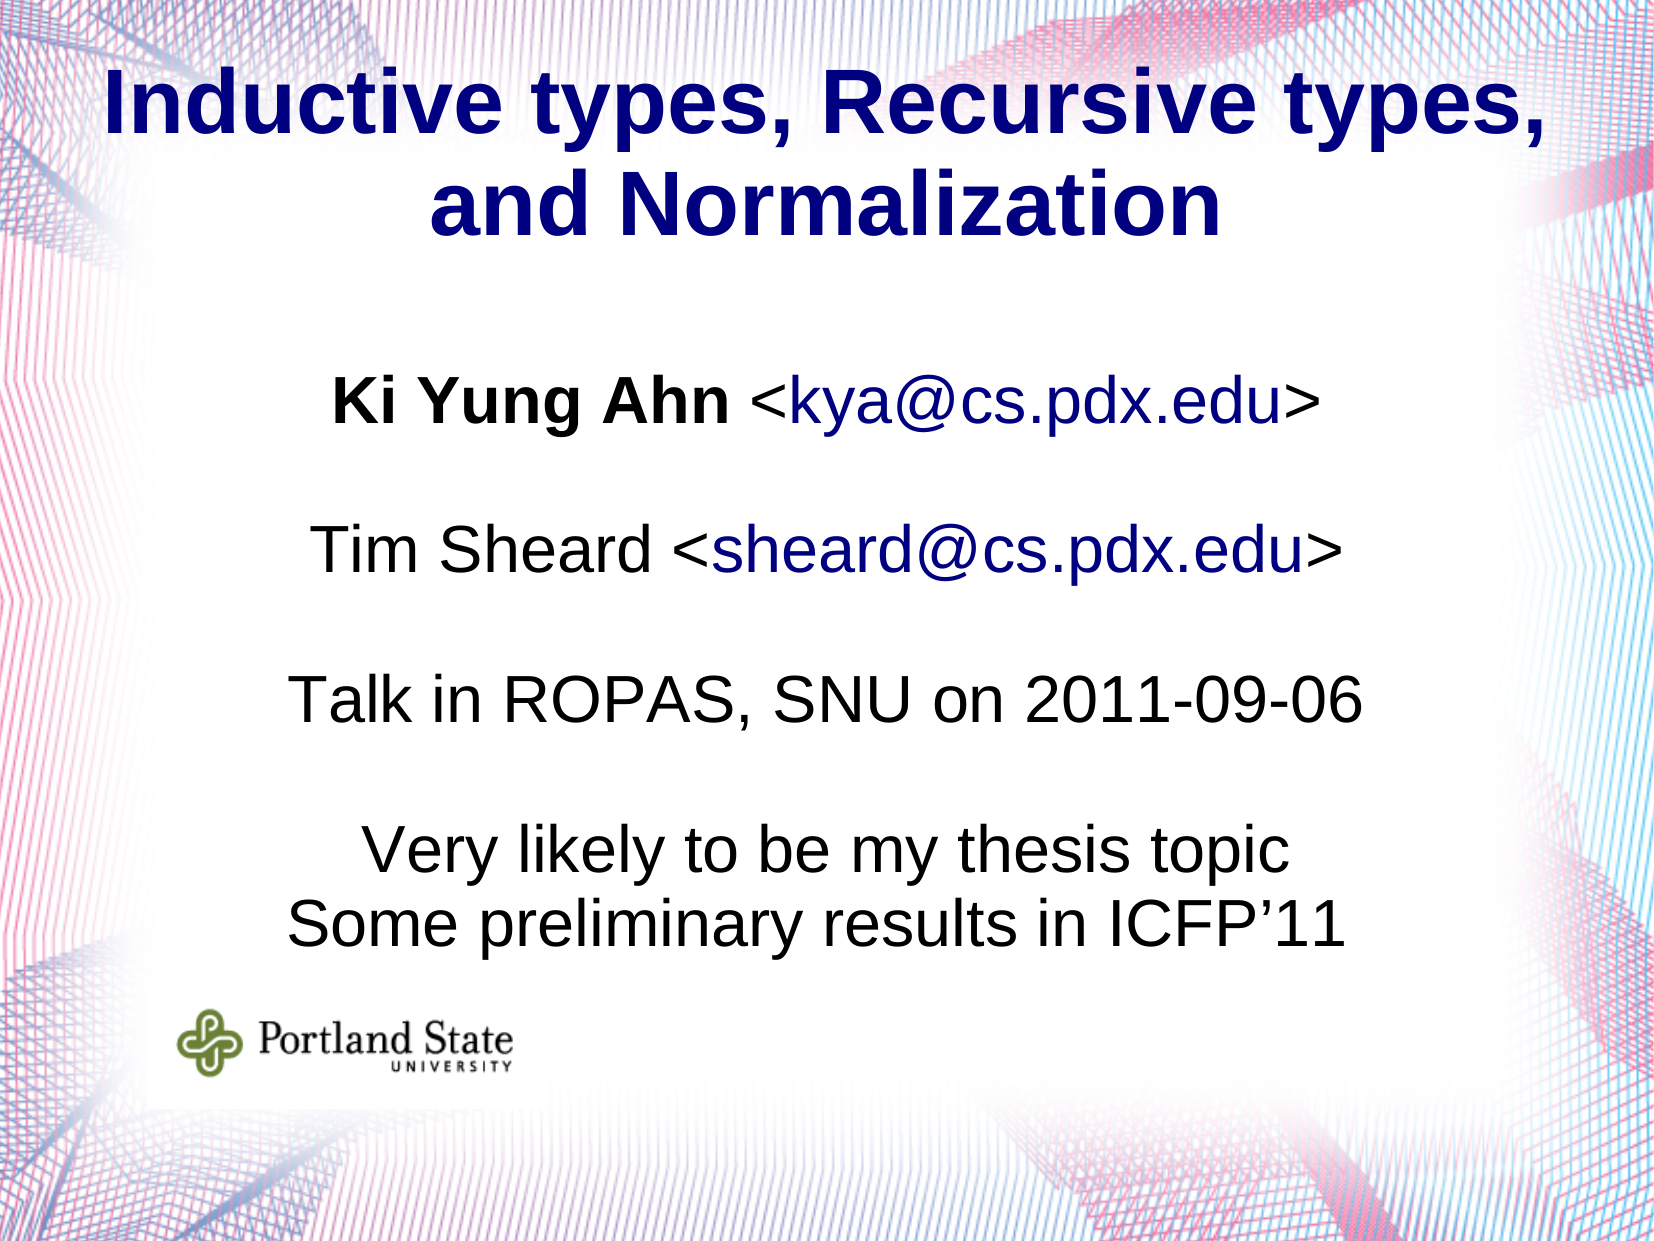

# Inductive types, Recursive types, and Normalization
Ki Yung Ahn <kya@cs.pdx.edu>
Tim Sheard <sheard@cs.pdx.edu>
Talk in ROPAS, SNU on 2011-09-06
Very likely to be my thesis topic
Some preliminary results in ICFP’11